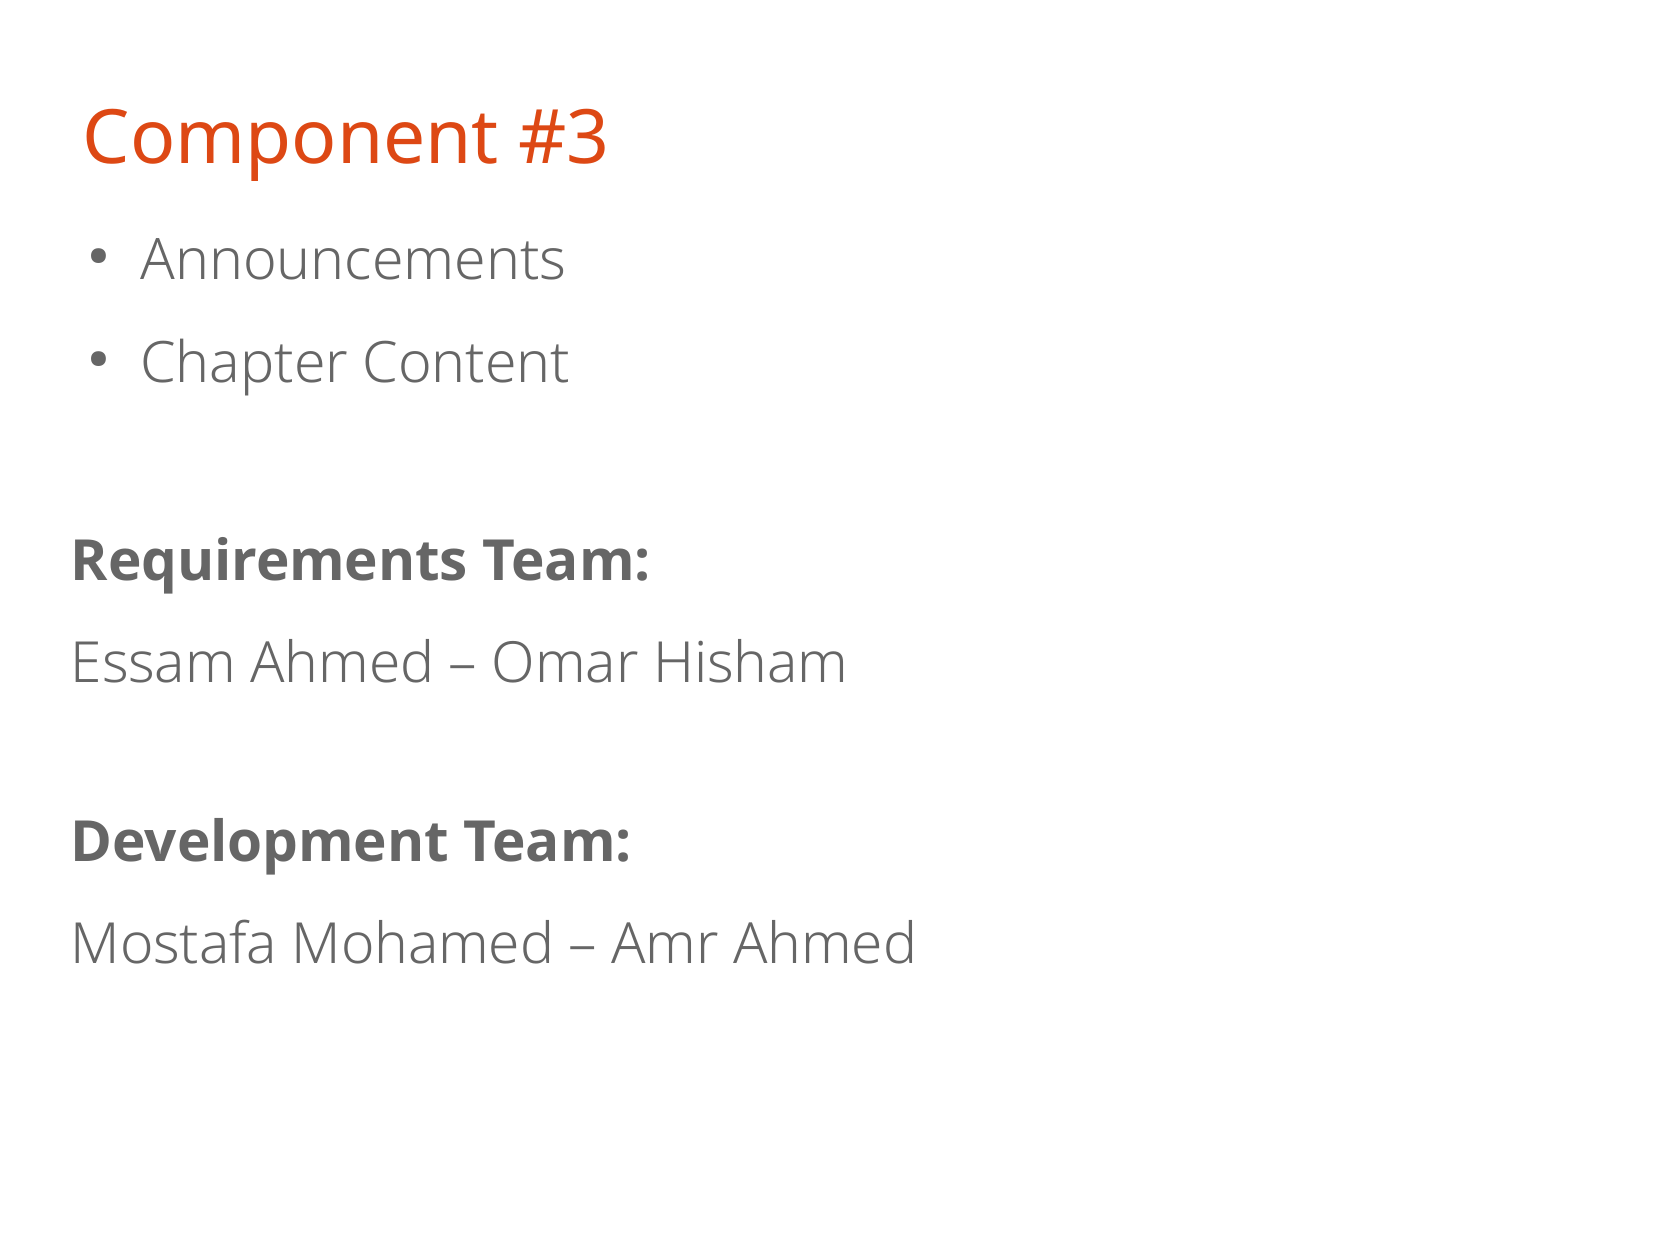

# Component #3
Announcements
Chapter Content
Requirements Team:
Essam Ahmed – Omar Hisham
Development Team:
Mostafa Mohamed – Amr Ahmed